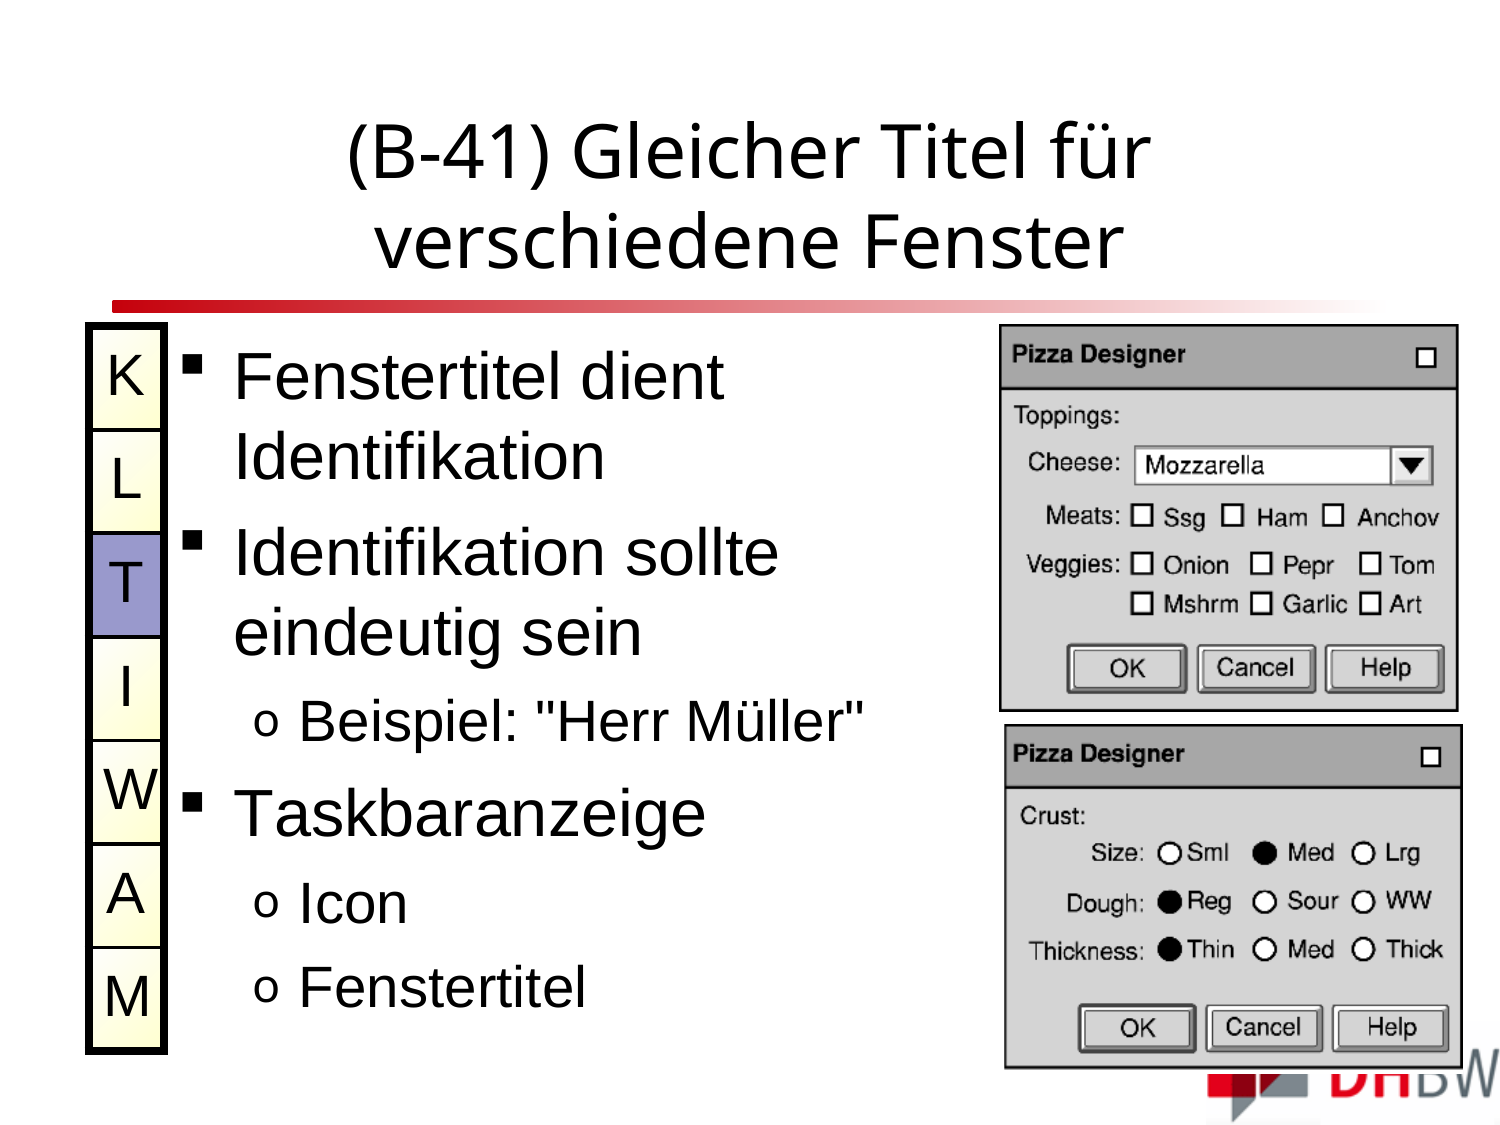

# (B-41) Gleicher Titel für verschiedene Fenster
Fenstertitel dient Identifikation
Identifikation sollte eindeutig sein
Beispiel: "Herr Müller"
Taskbaranzeige
Icon
Fenstertitel
| K |
| --- |
| L |
| T |
| I |
| W |
| A |
| M |